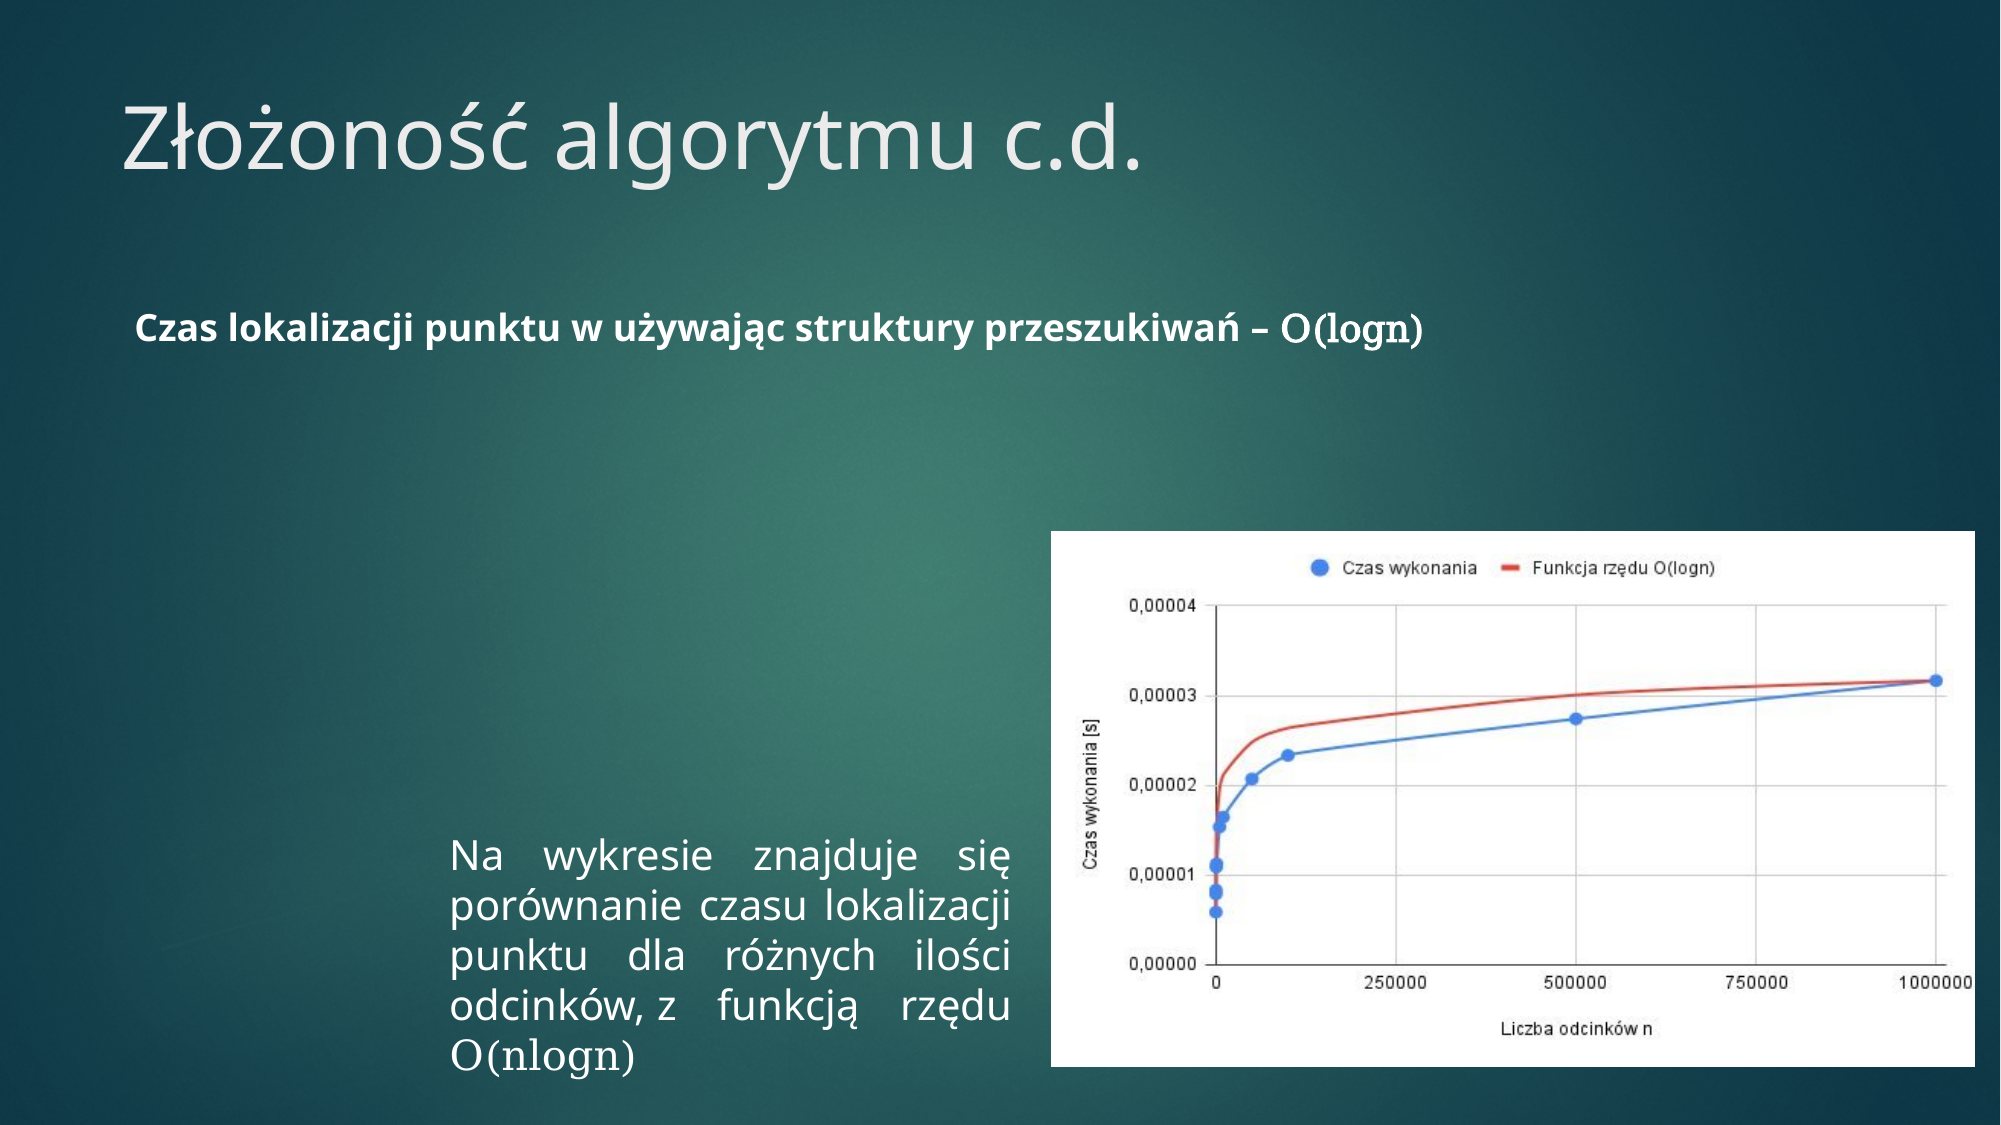

# Złożoność algorytmu c.d.
Czas lokalizacji punktu w używając struktury przeszukiwań – O(logn)
Na wykresie znajduje się porównanie czasu lokalizacji punktu dla różnych ilości odcinków, z funkcją rzędu O(nlogn)